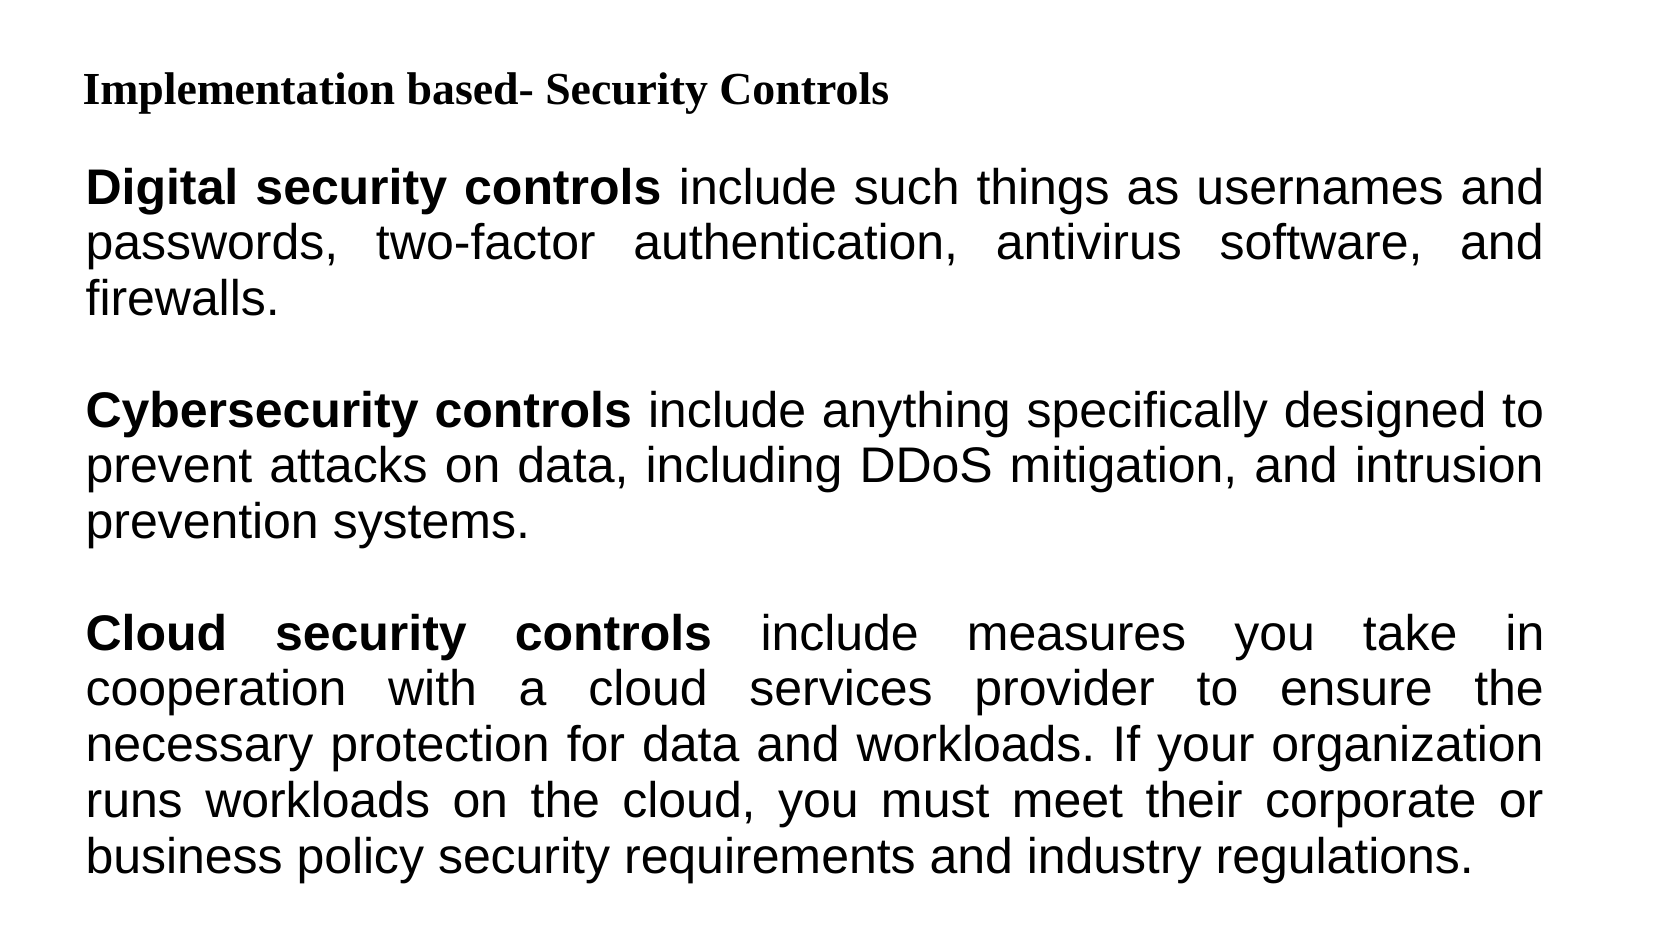

# Implementation based- Security Controls
Digital security controls include such things as usernames and passwords, two-factor authentication, antivirus software, and firewalls.
Cybersecurity controls include anything specifically designed to prevent attacks on data, including DDoS mitigation, and intrusion prevention systems.
Cloud security controls include measures you take in cooperation with a cloud services provider to ensure the necessary protection for data and workloads. If your organization runs workloads on the cloud, you must meet their corporate or business policy security requirements and industry regulations.